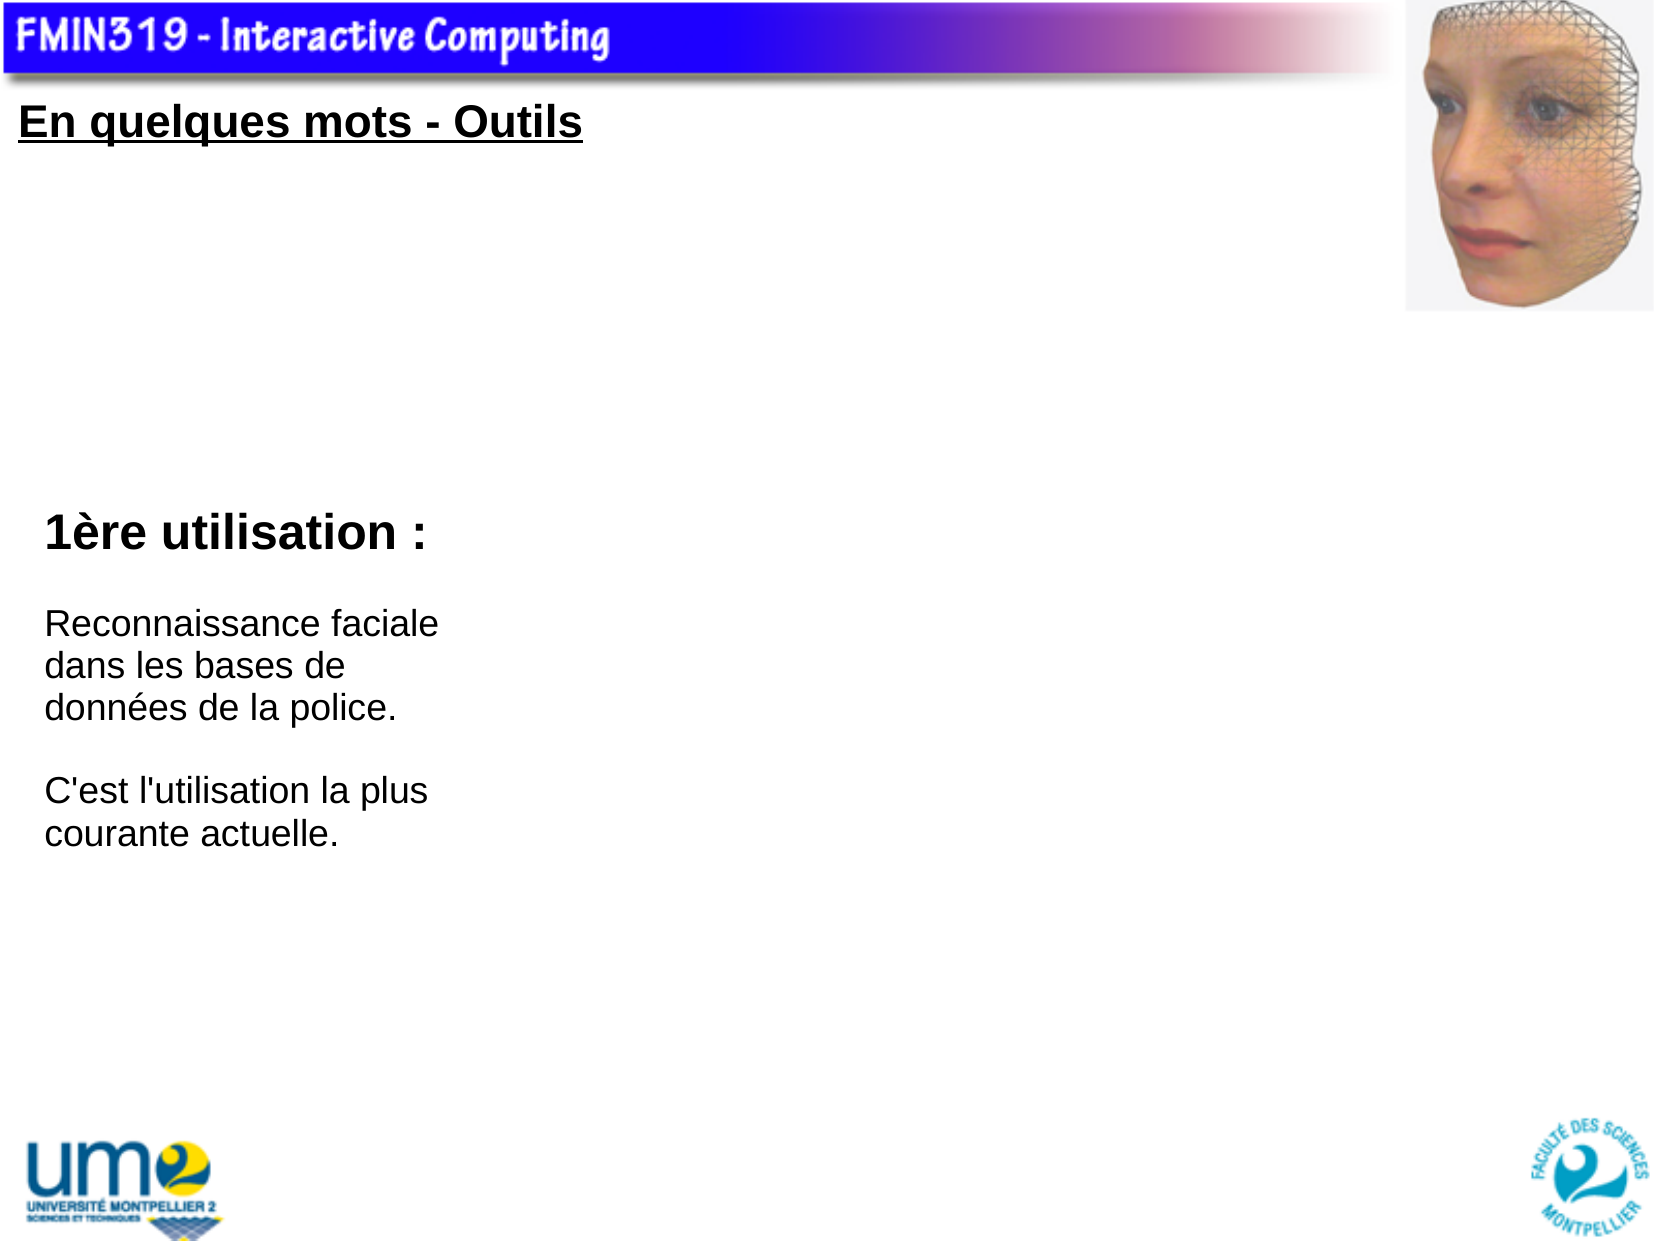

En quelques mots - Outils
1ère utilisation :
Reconnaissance faciale dans les bases de données de la police.
C'est l'utilisation la plus courante actuelle.